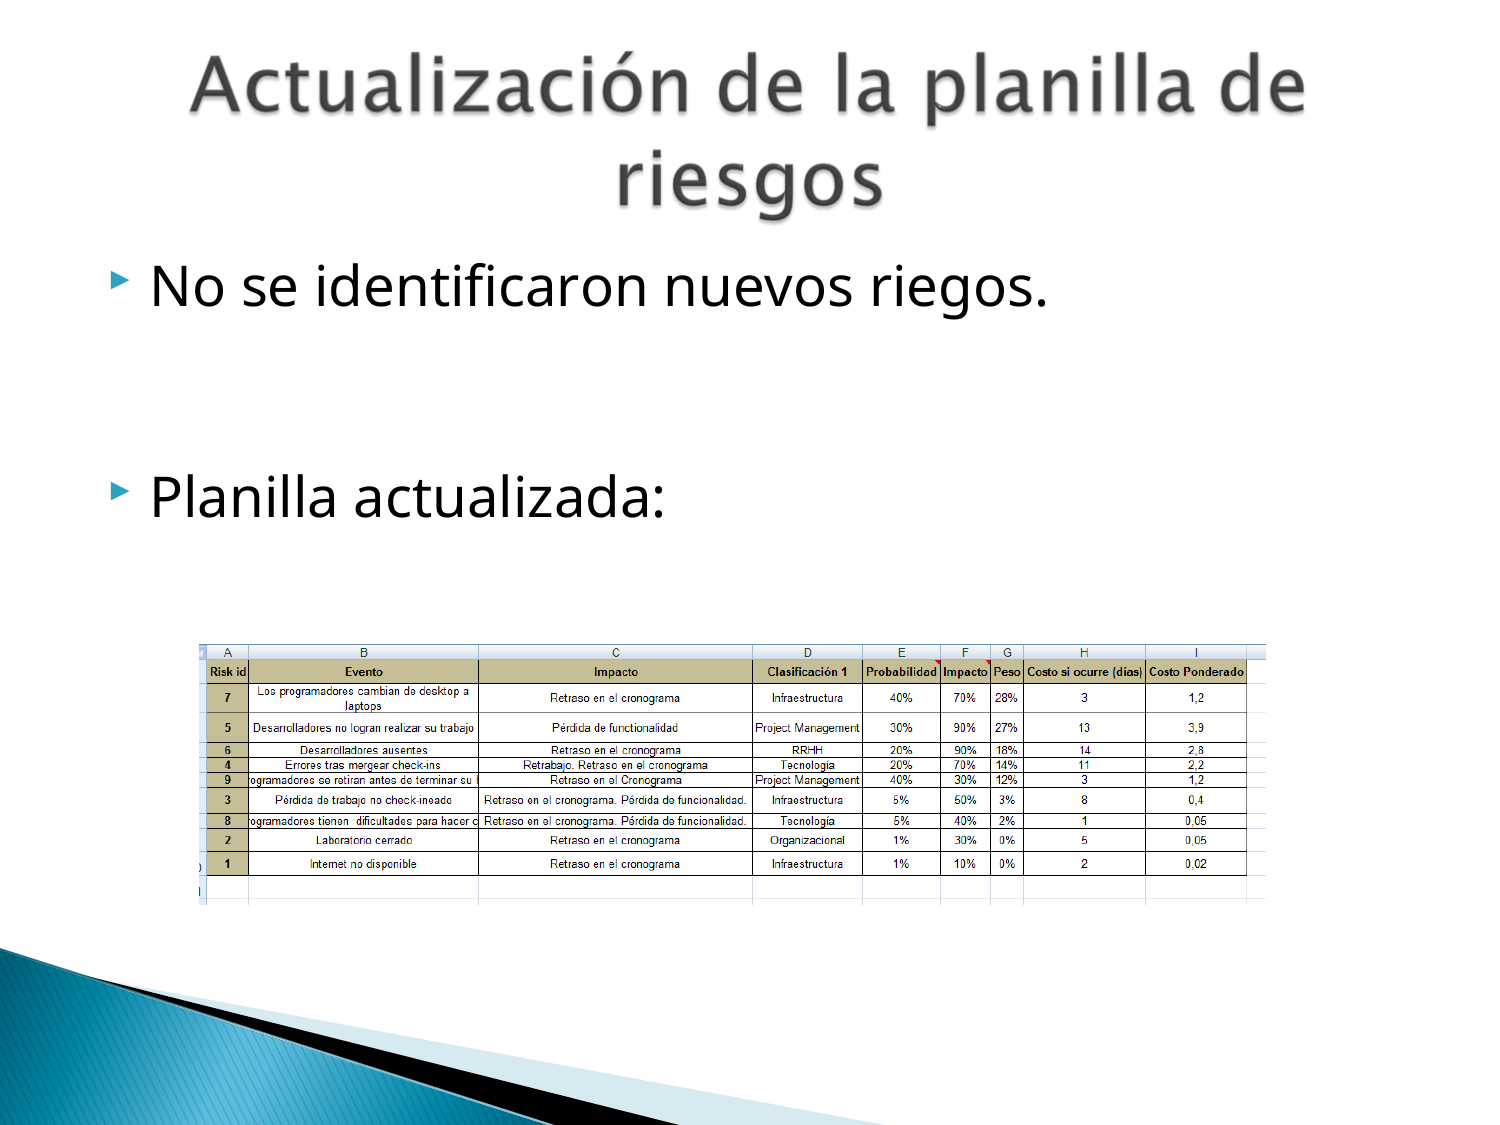

# No se identificaron nuevos riegos.
Planilla actualizada: